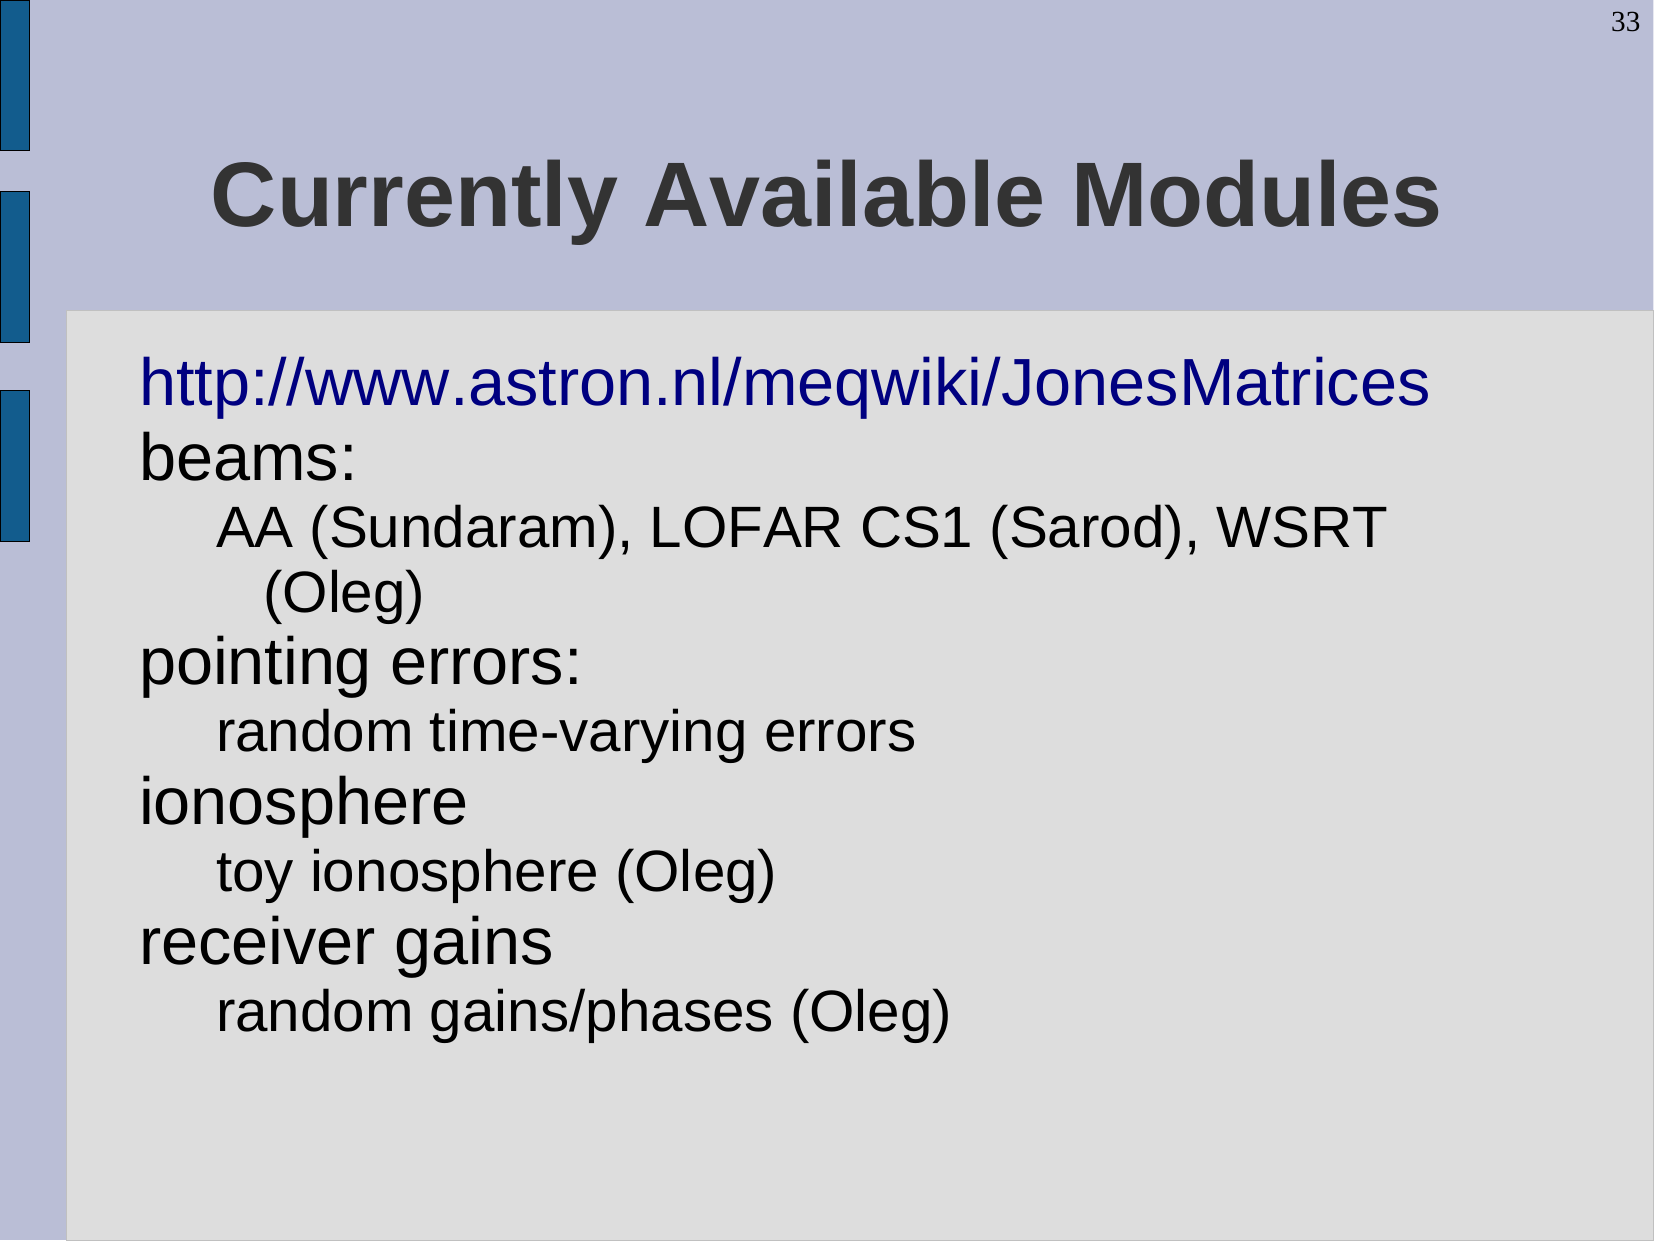

33
# Currently Available Modules
http://www.astron.nl/meqwiki/JonesMatrices
beams:
AA (Sundaram), LOFAR CS1 (Sarod), WSRT (Oleg)
pointing errors:
random time-varying errors
ionosphere
toy ionosphere (Oleg)
receiver gains
random gains/phases (Oleg)